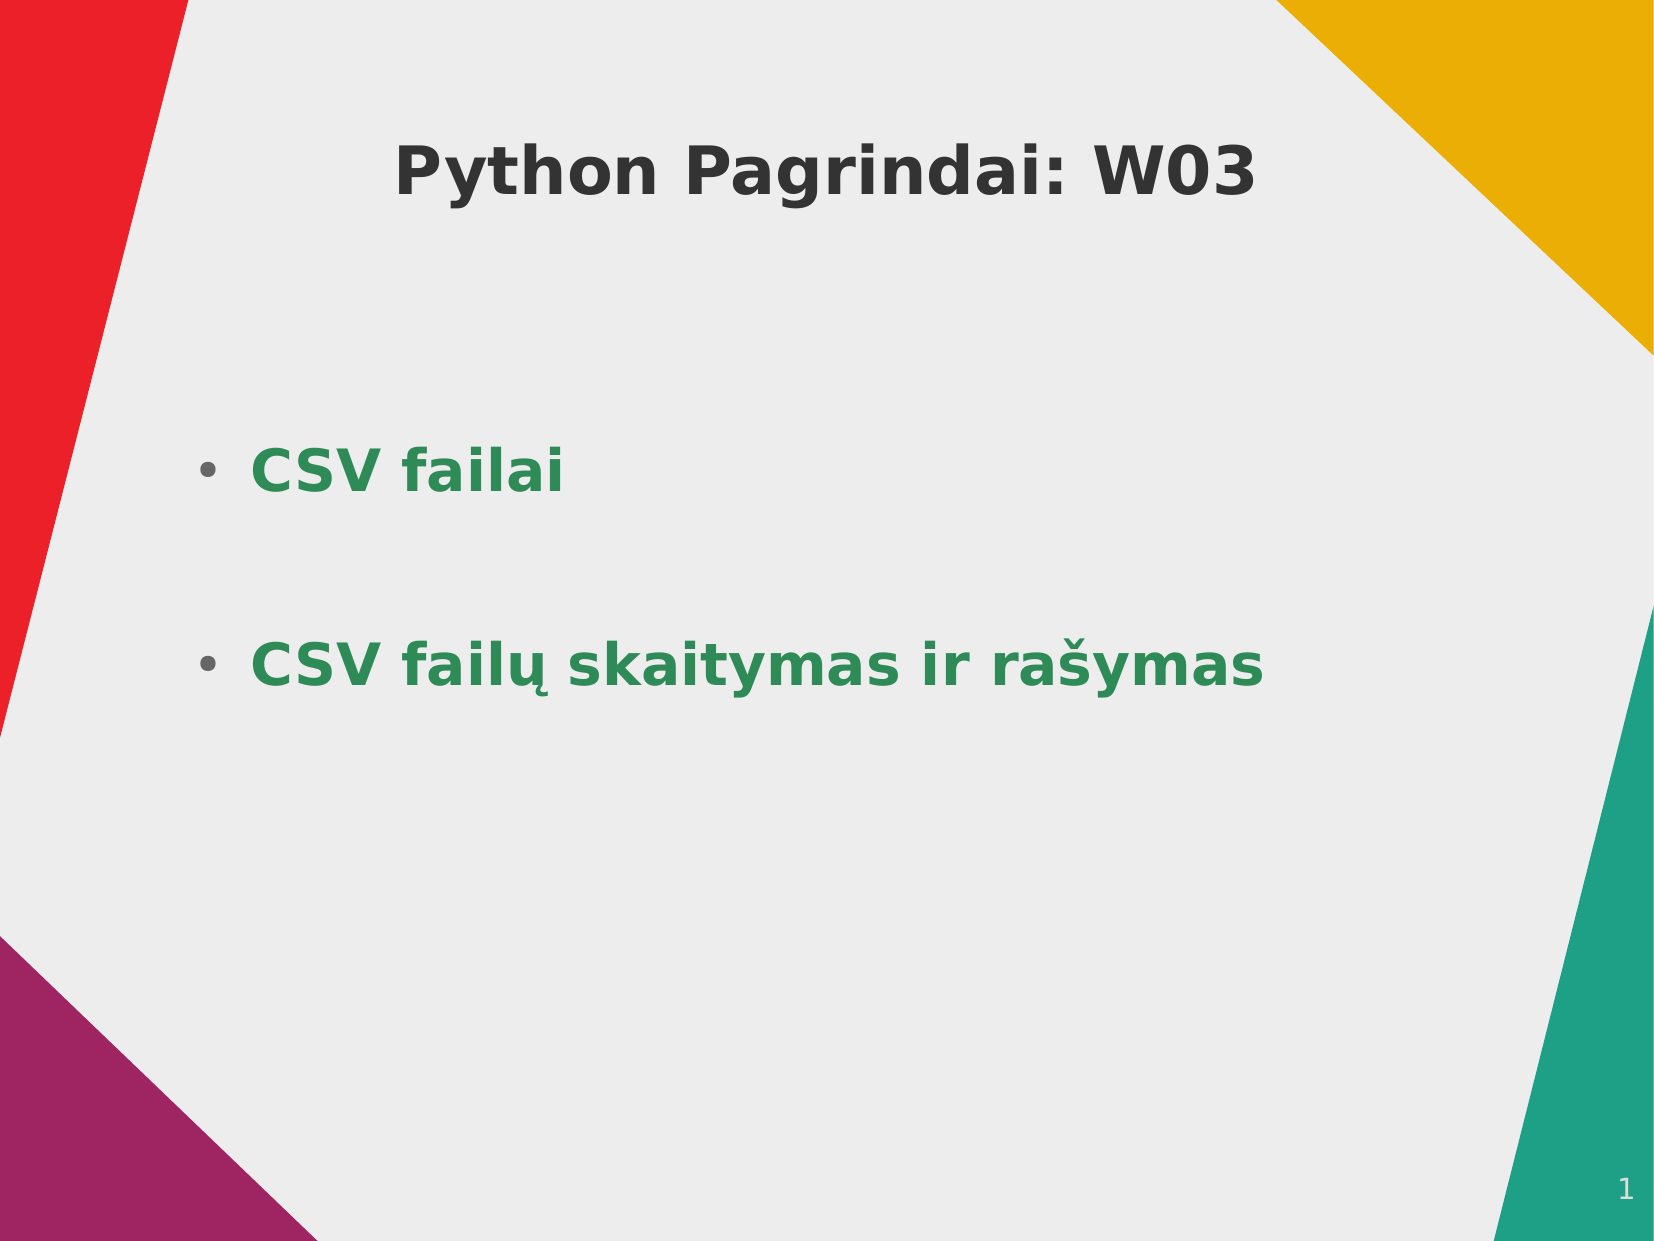

# Python Pagrindai: W03
CSV failai
CSV failų skaitymas ir rašymas
1